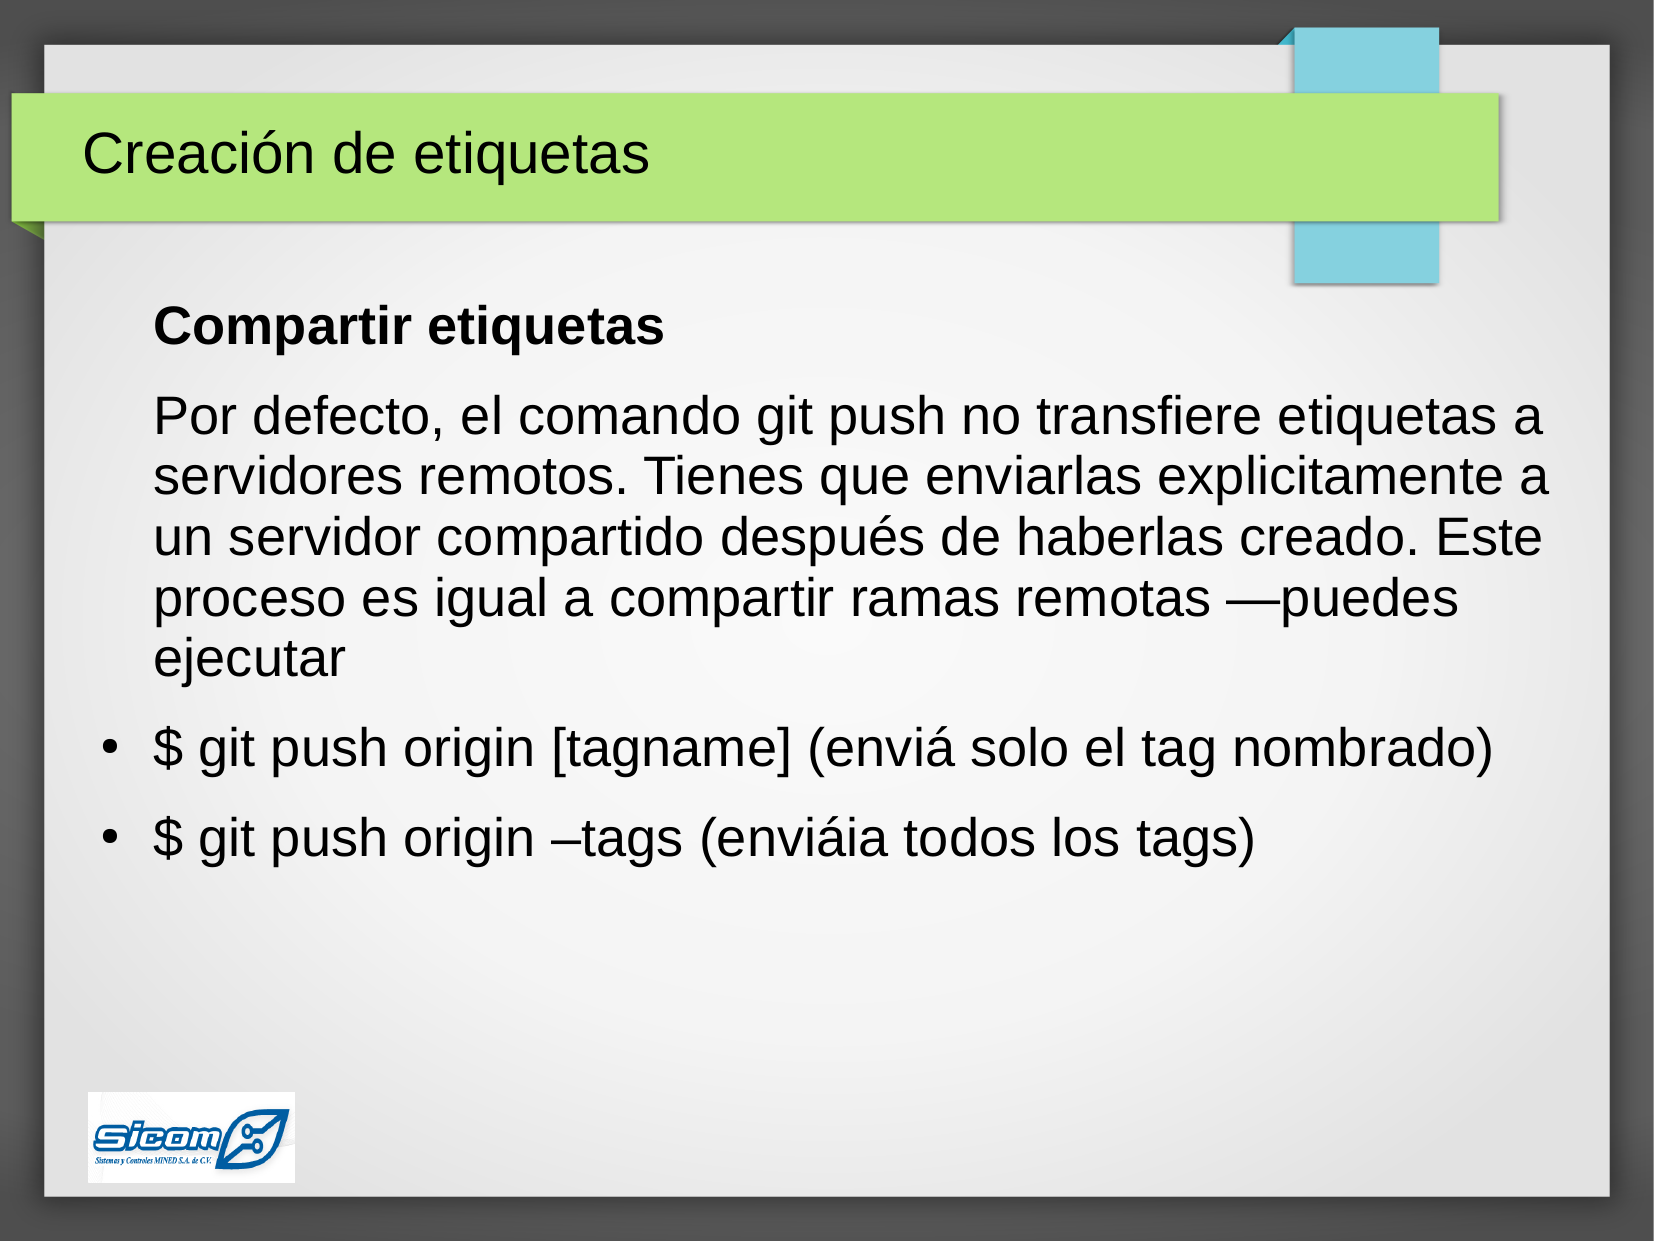

# Creación de etiquetas
Compartir etiquetas
Por defecto, el comando git push no transfiere etiquetas a servidores remotos. Tienes que enviarlas explicitamente a un servidor compartido después de haberlas creado. Este proceso es igual a compartir ramas remotas —puedes ejecutar
$ git push origin [tagname] (enviá solo el tag nombrado)
$ git push origin –tags (enviáia todos los tags)